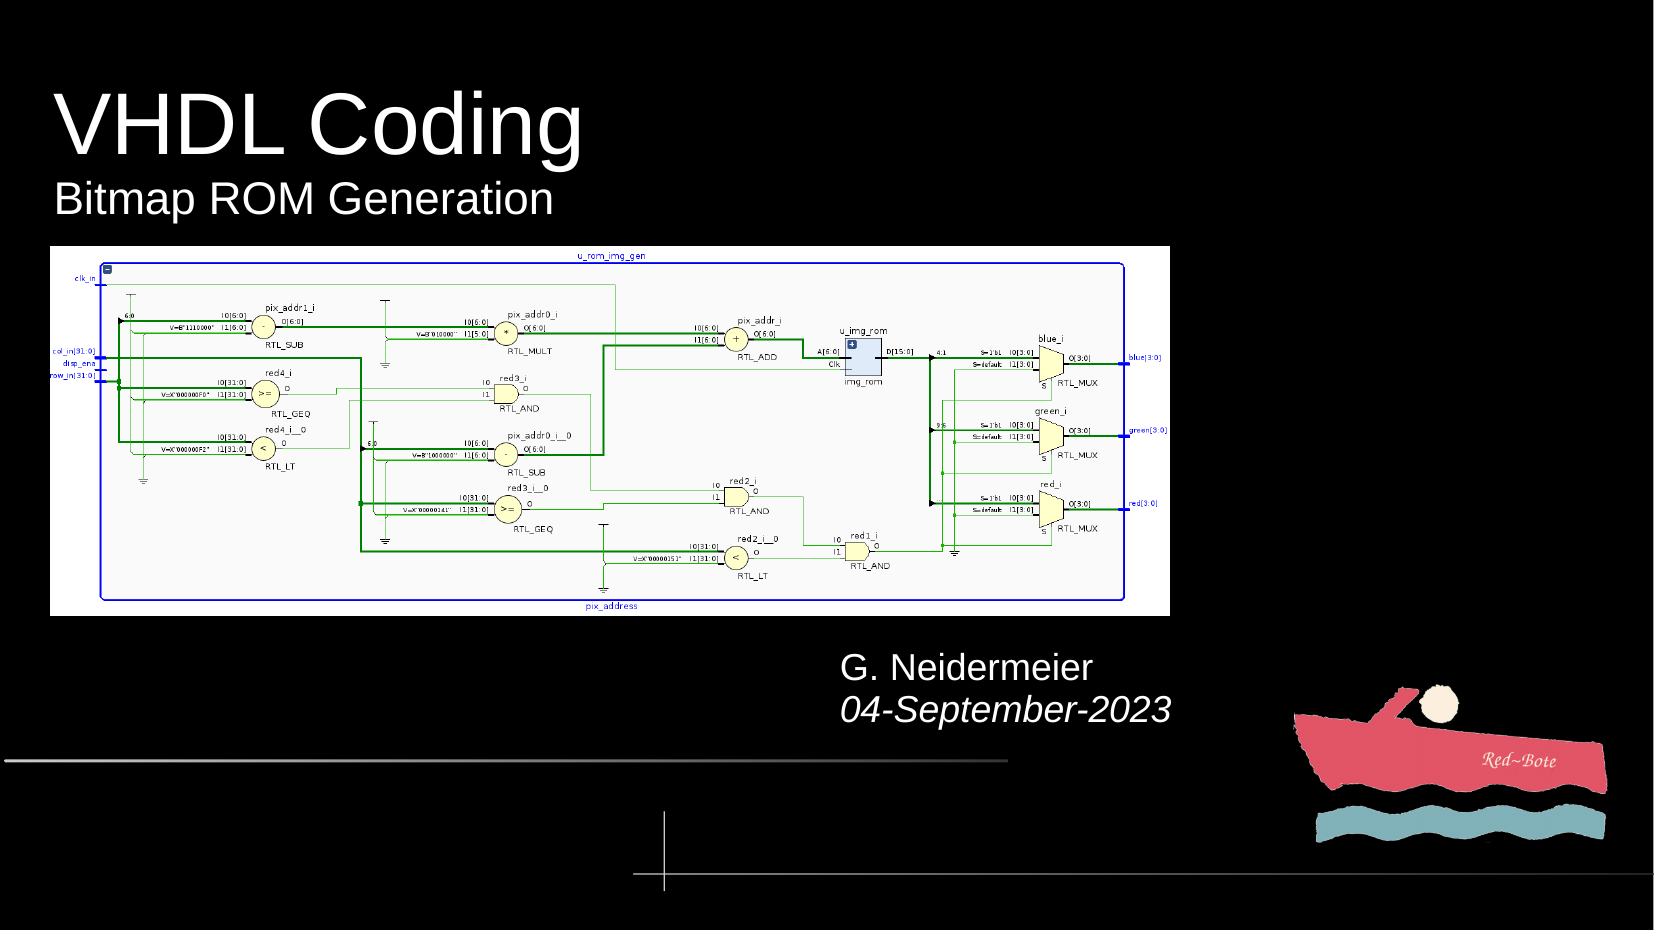

# VHDL Coding Bitmap ROM Generation
G. Neidermeier
04-September-2023